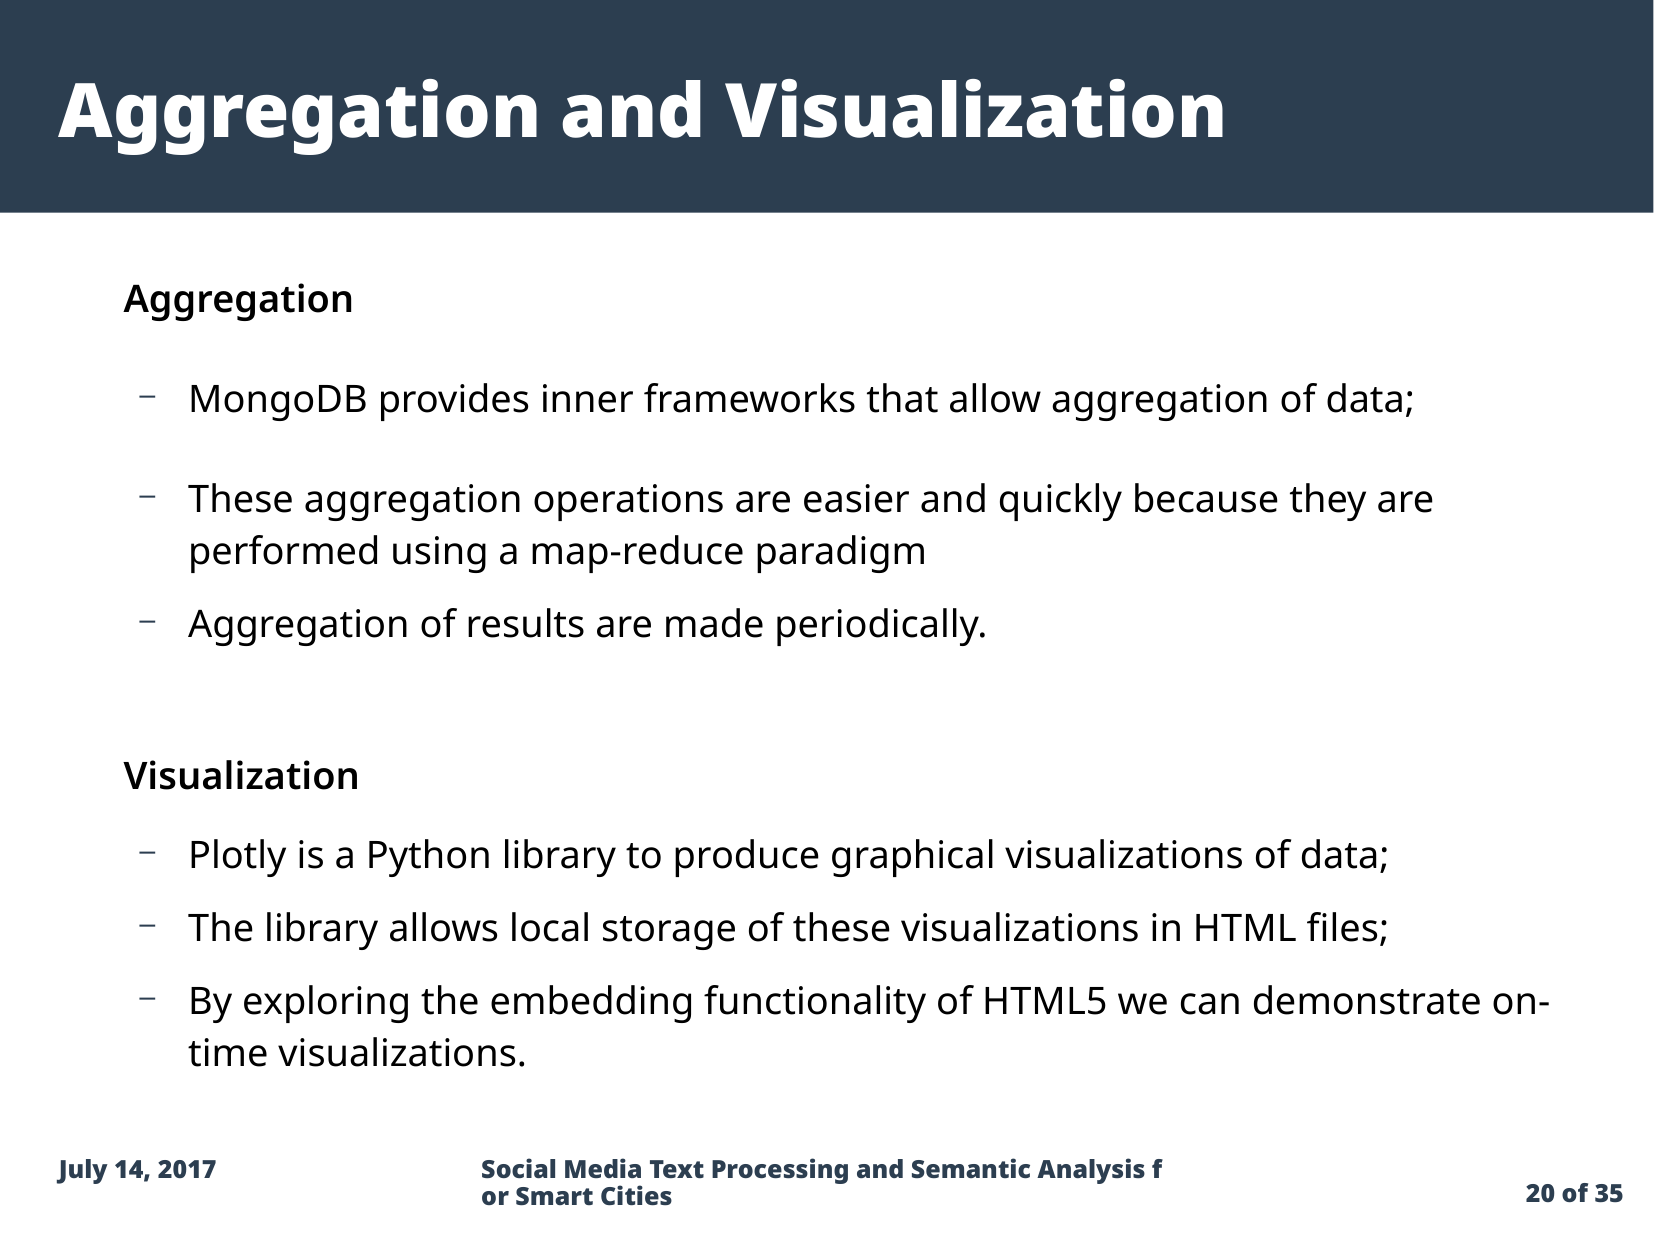

# Aggregation and Visualization
Aggregation
MongoDB provides inner frameworks that allow aggregation of data;
These aggregation operations are easier and quickly because they are performed using a map-reduce paradigm
Aggregation of results are made periodically.
Visualization
Plotly is a Python library to produce graphical visualizations of data;
The library allows local storage of these visualizations in HTML files;
By exploring the embedding functionality of HTML5 we can demonstrate on-time visualizations.
July 14, 2017
Social Media Text Processing and Semantic Analysis for Smart Cities
20